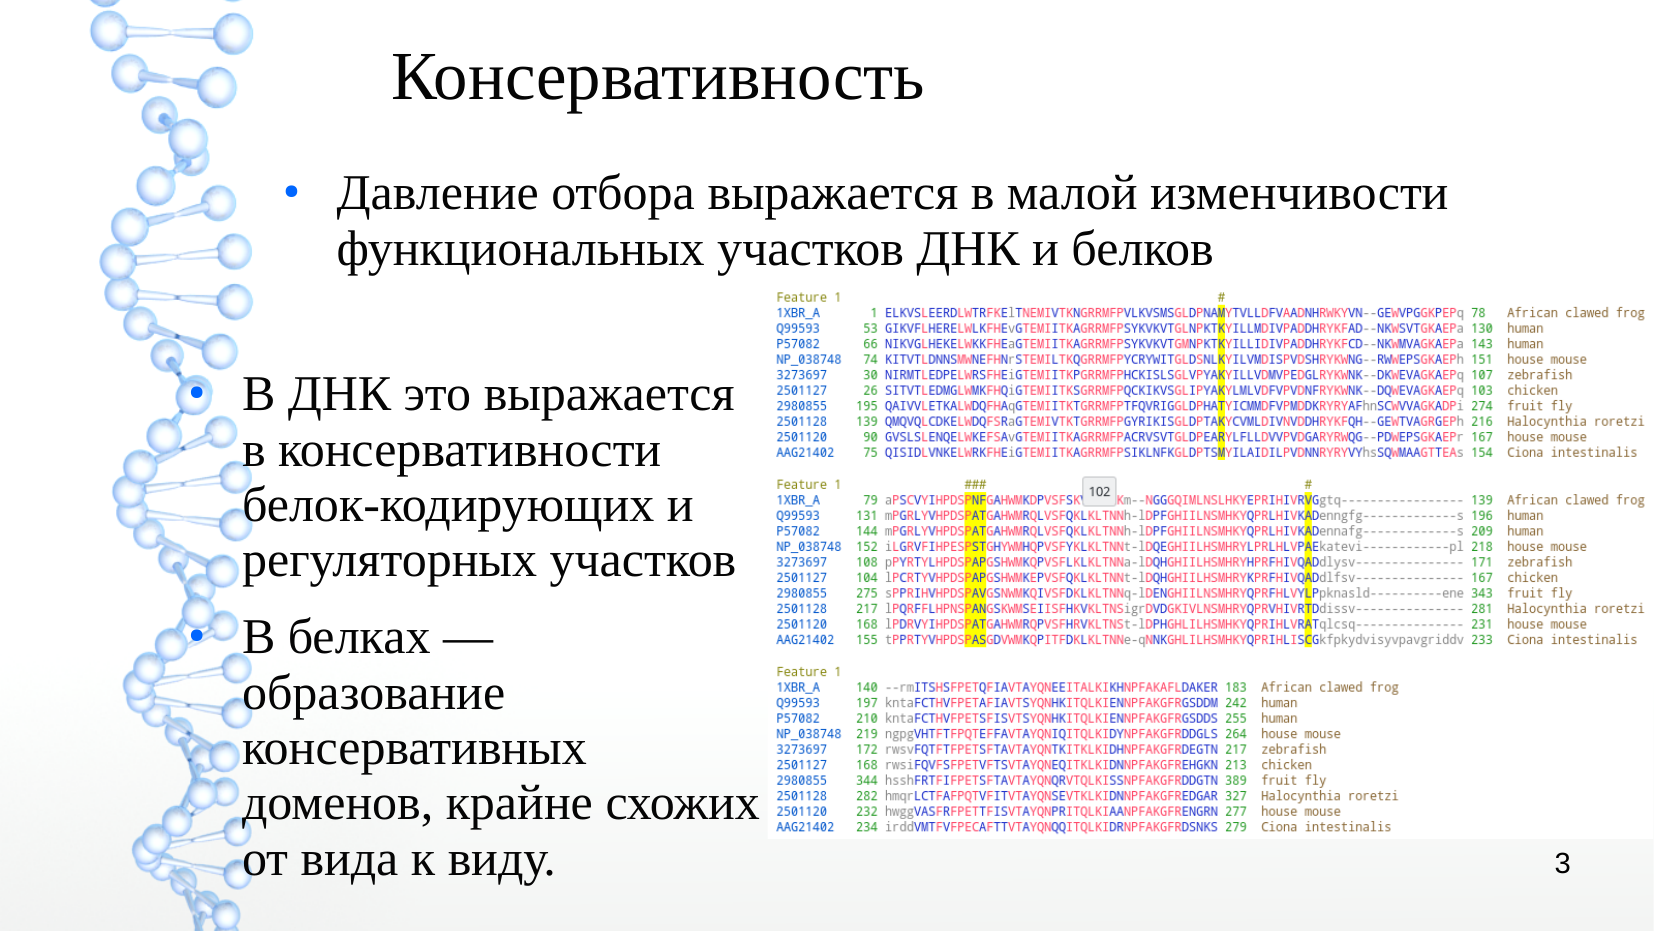

# Консервативность
Давление отбора выражается в малой изменчивости функциональных участков ДНК и белков
В ДНК это выражается в консервативности белок-кодирующих и регуляторных участков
В белках — образование консервативных доменов, крайне схожих от вида к виду.
3